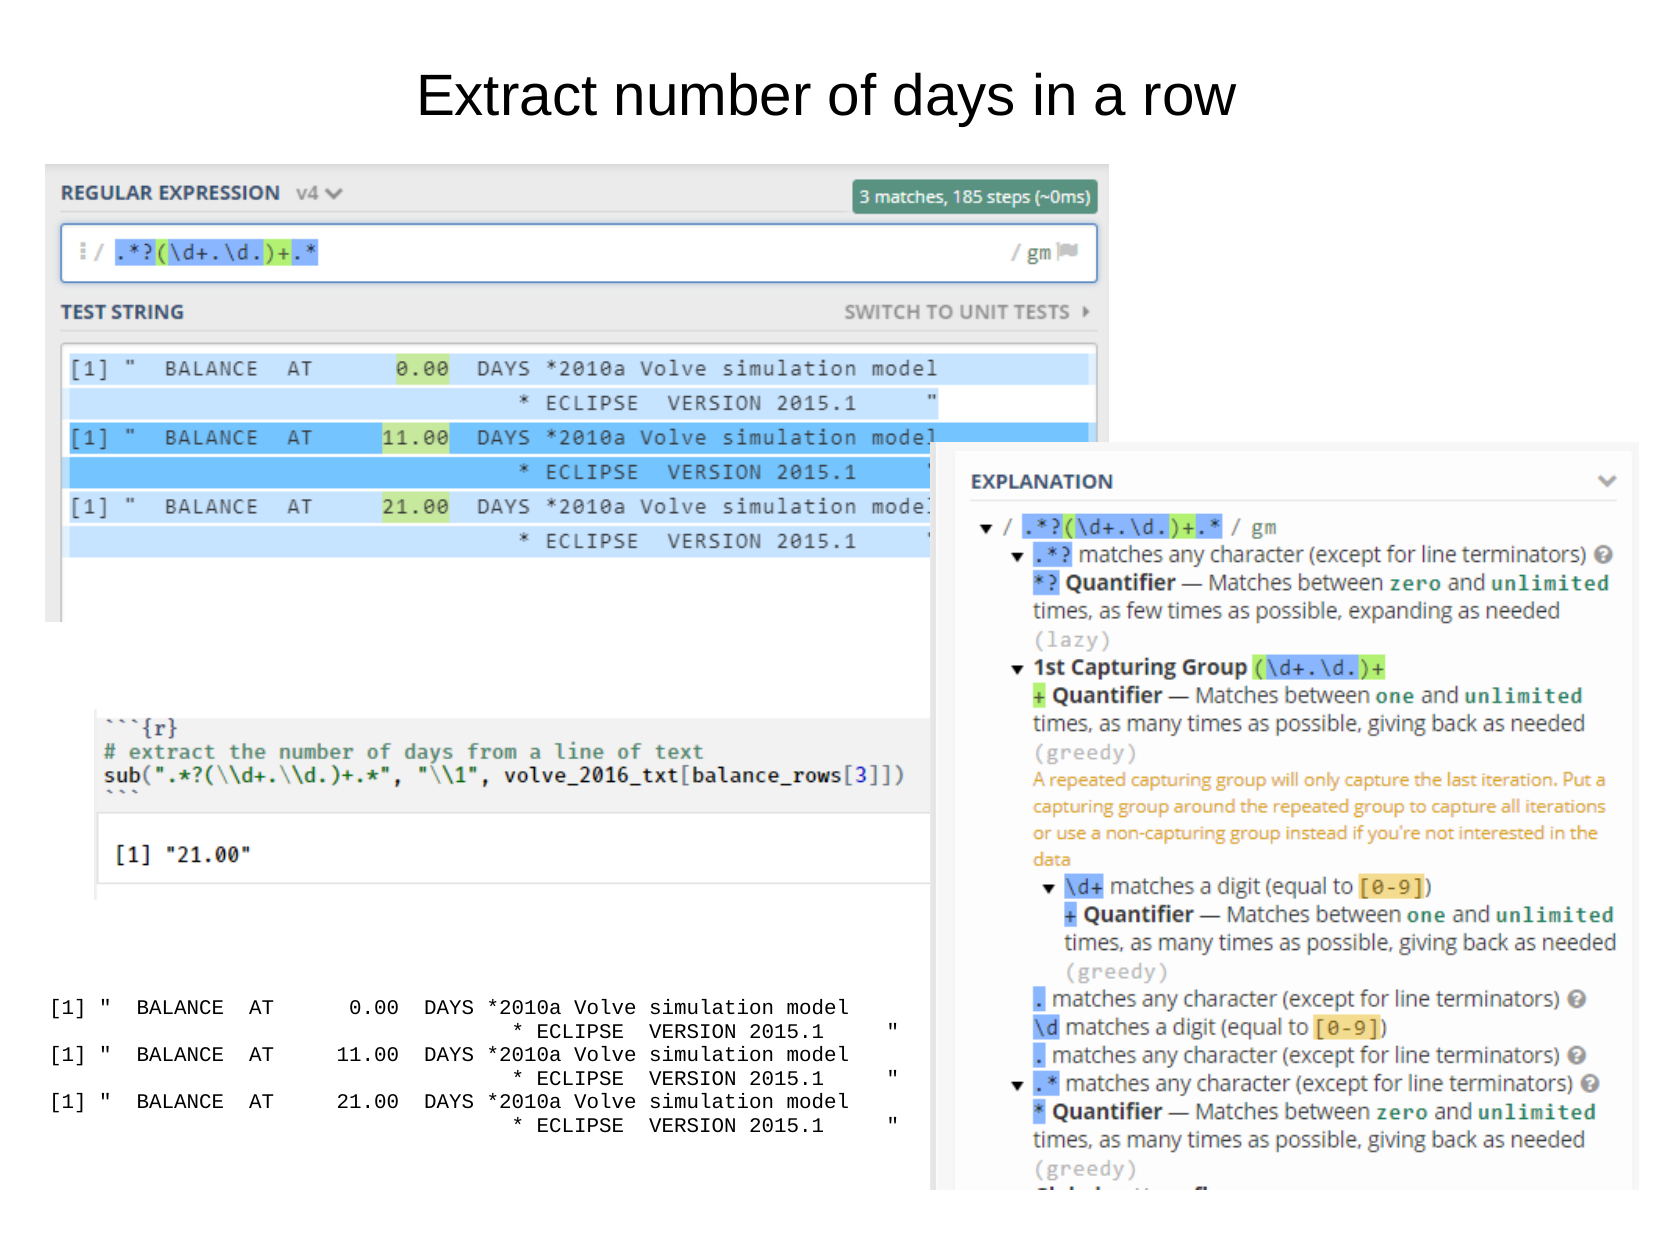

# Extract number of days in a row
[1] " BALANCE AT 0.00 DAYS *2010a Volve simulation model * ECLIPSE VERSION 2015.1 "
[1] " BALANCE AT 11.00 DAYS *2010a Volve simulation model * ECLIPSE VERSION 2015.1 "
[1] " BALANCE AT 21.00 DAYS *2010a Volve simulation model * ECLIPSE VERSION 2015.1 "